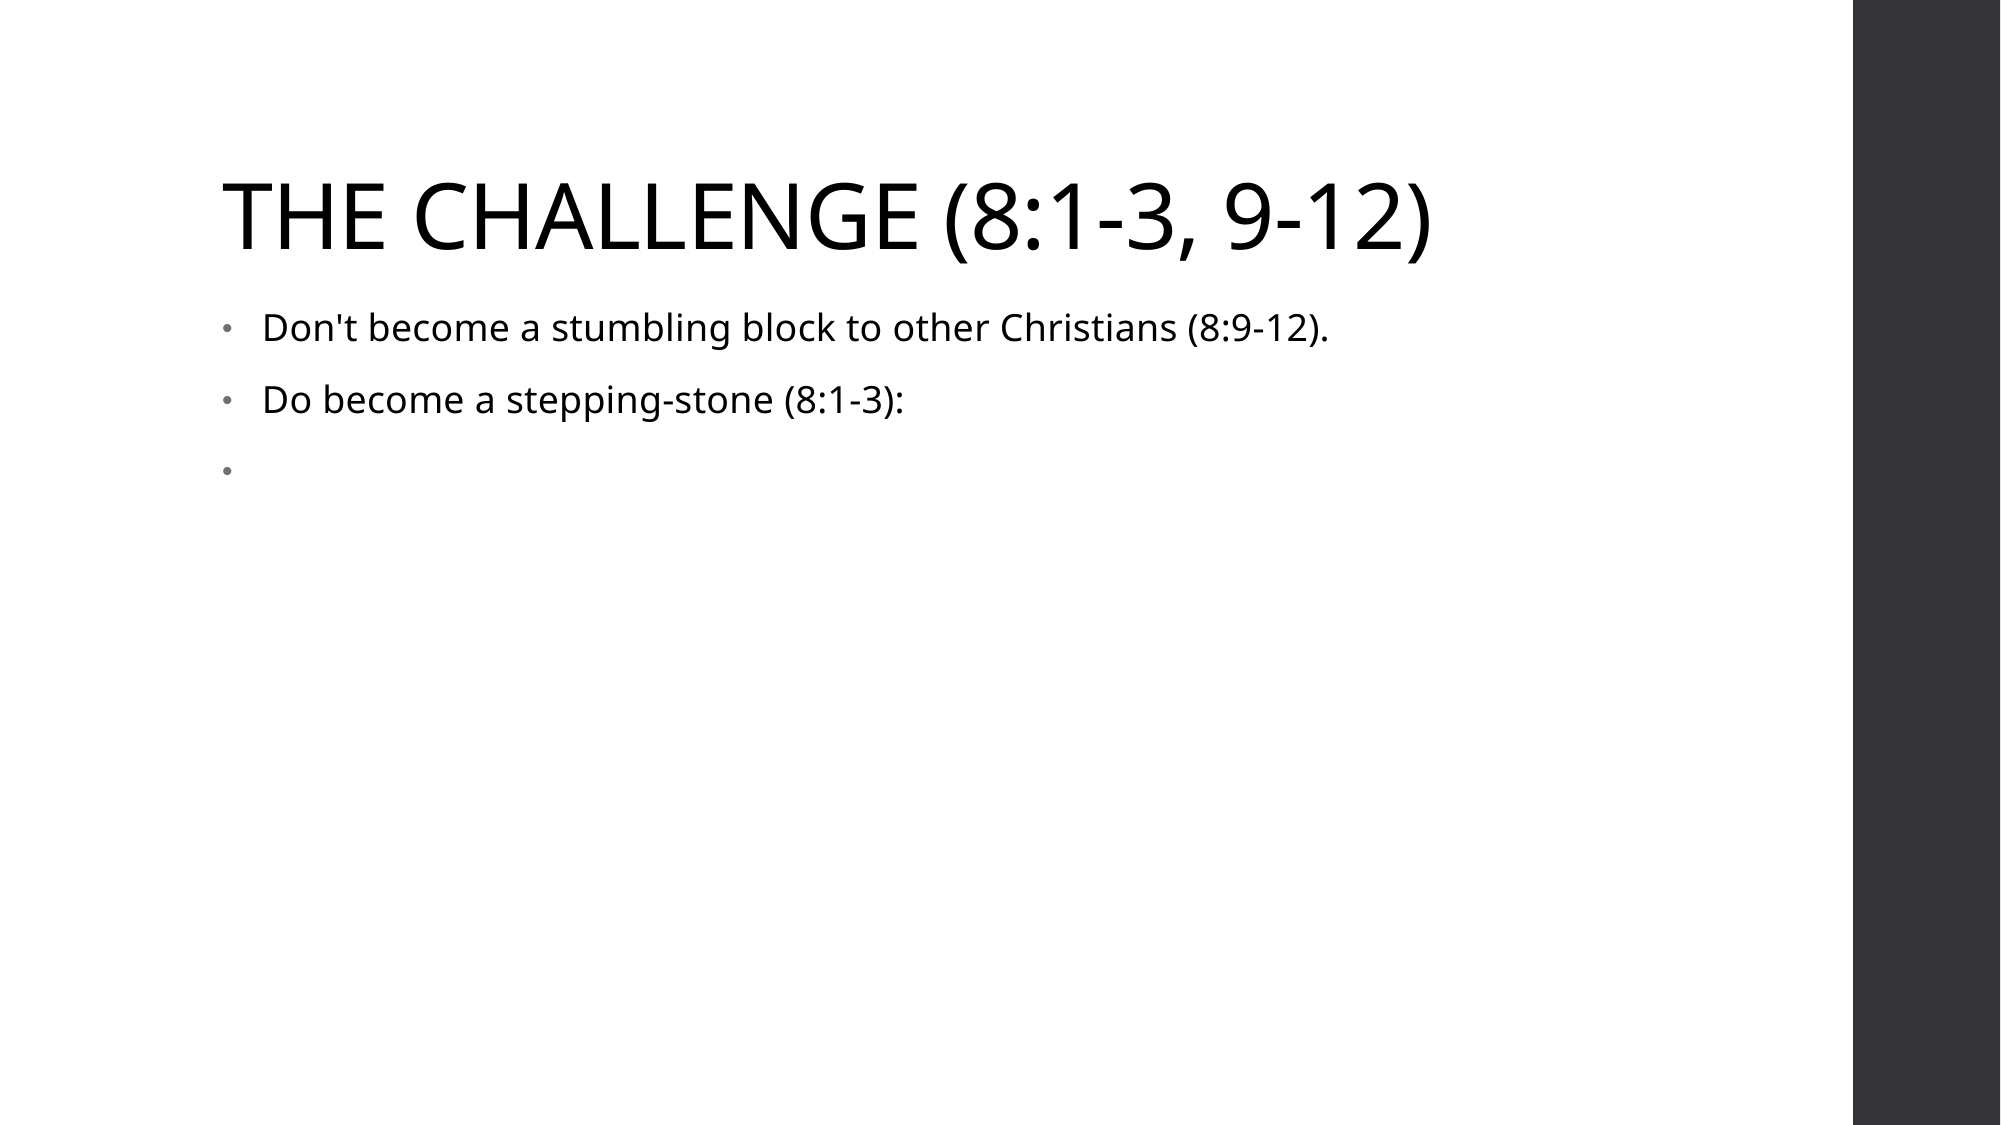

# THE CHALLENGE (8:1-3, 9-12)
 Don't become a stumbling block to other Christians (8:9-12).
 Do become a stepping-stone (8:1-3):